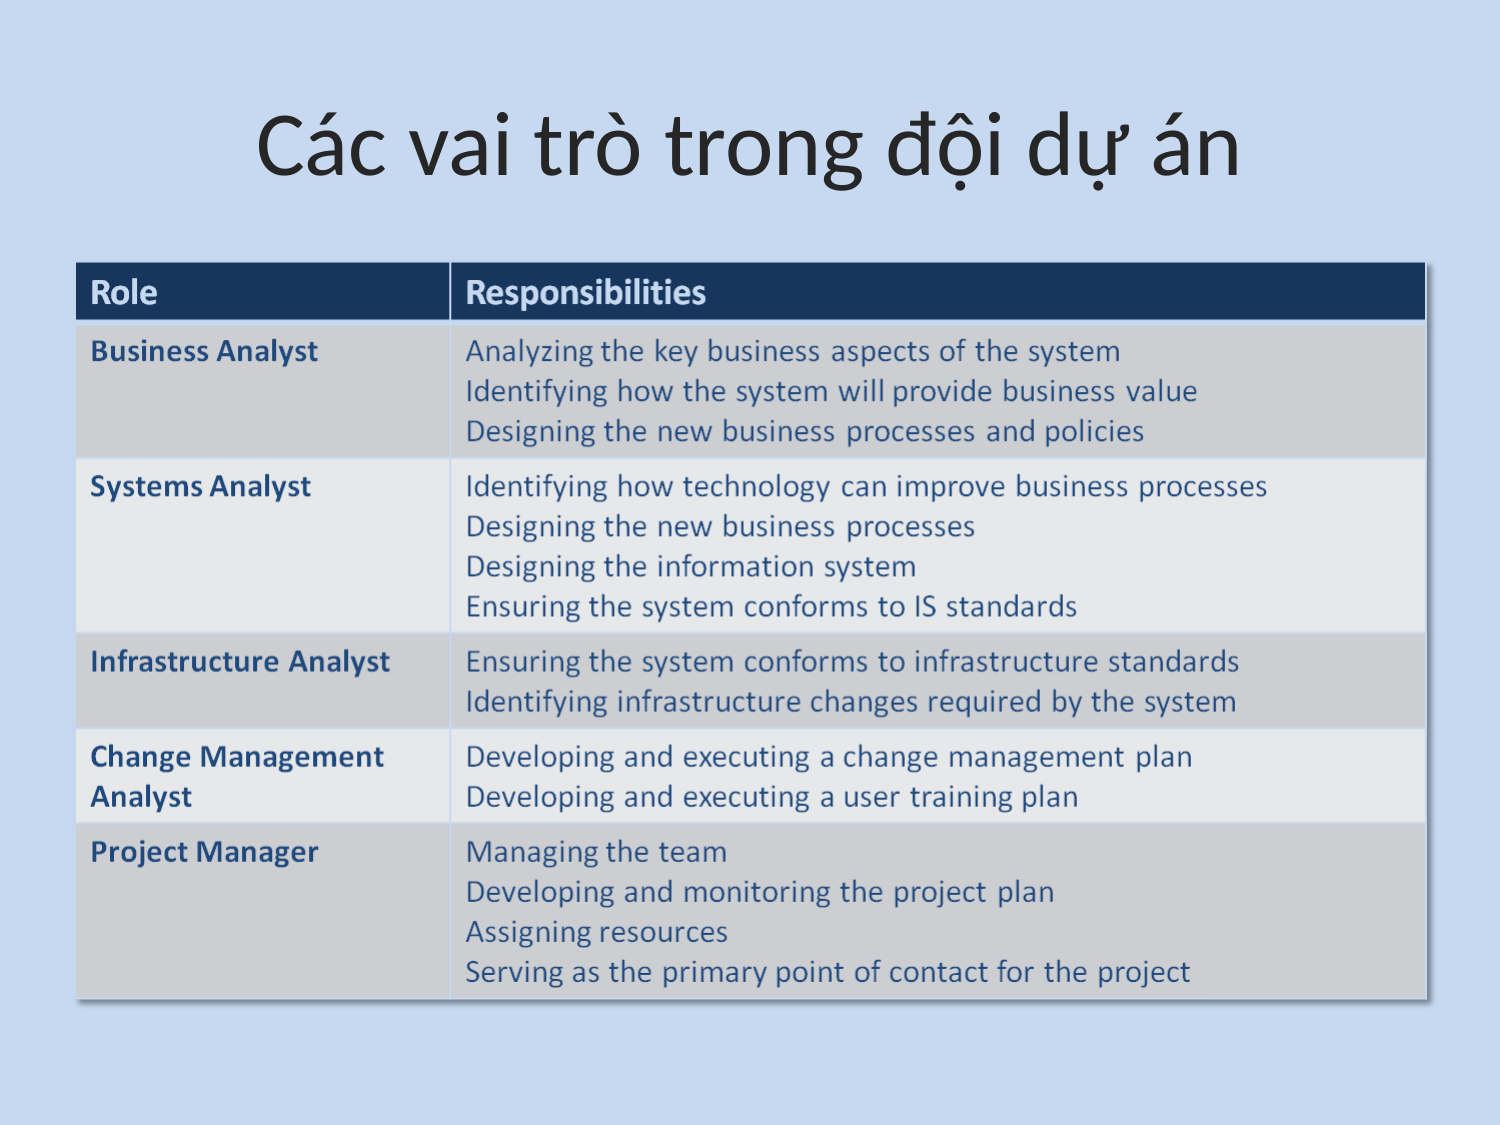

# Các vai trò trong đội dự án